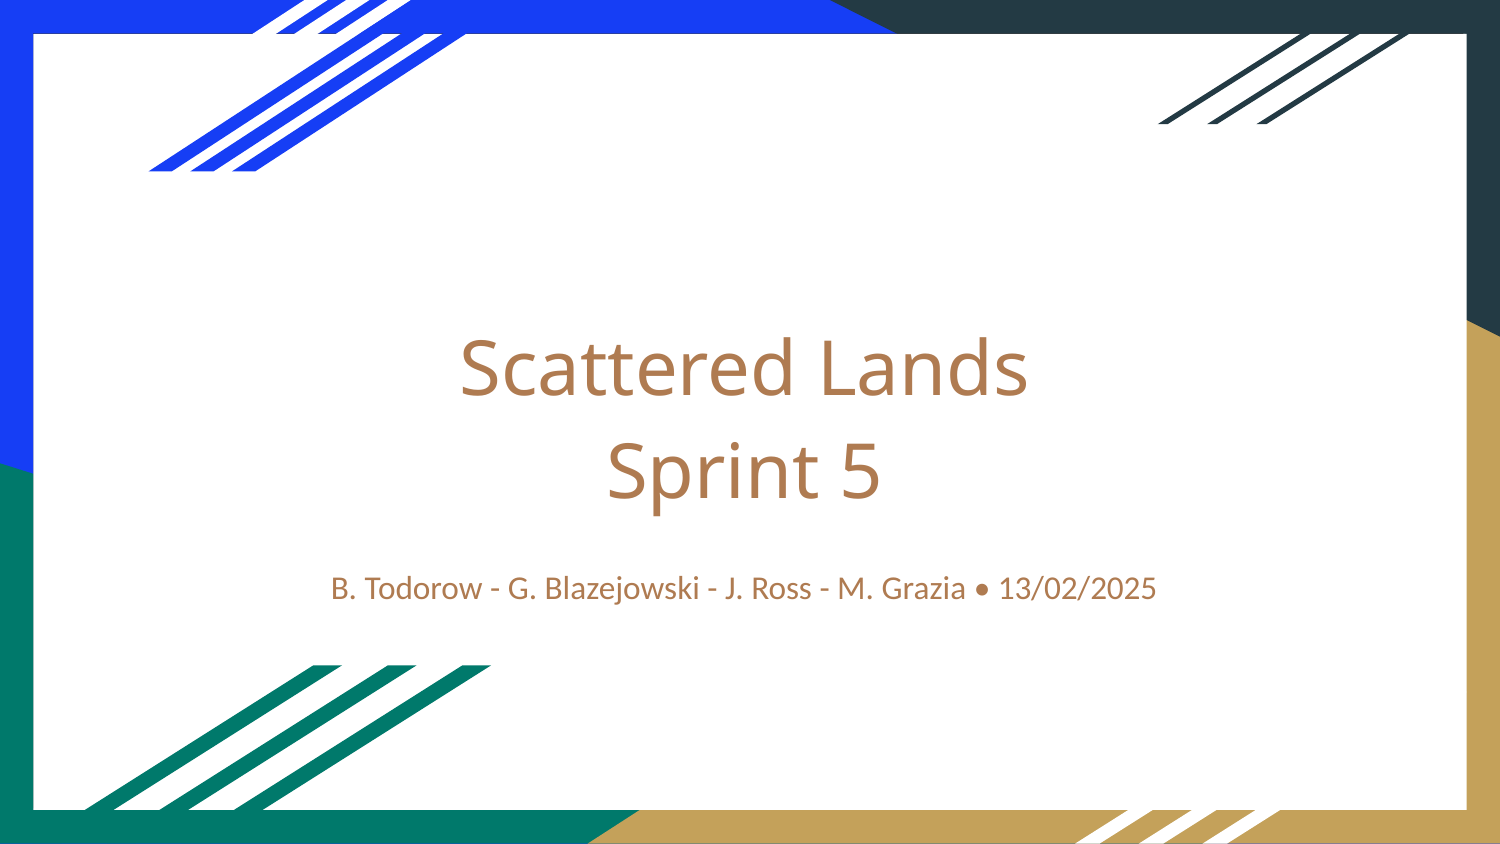

# Scattered Lands Sprint 5
B. Todorow - G. Blazejowski - J. Ross - M. Grazia • 13/02/2025